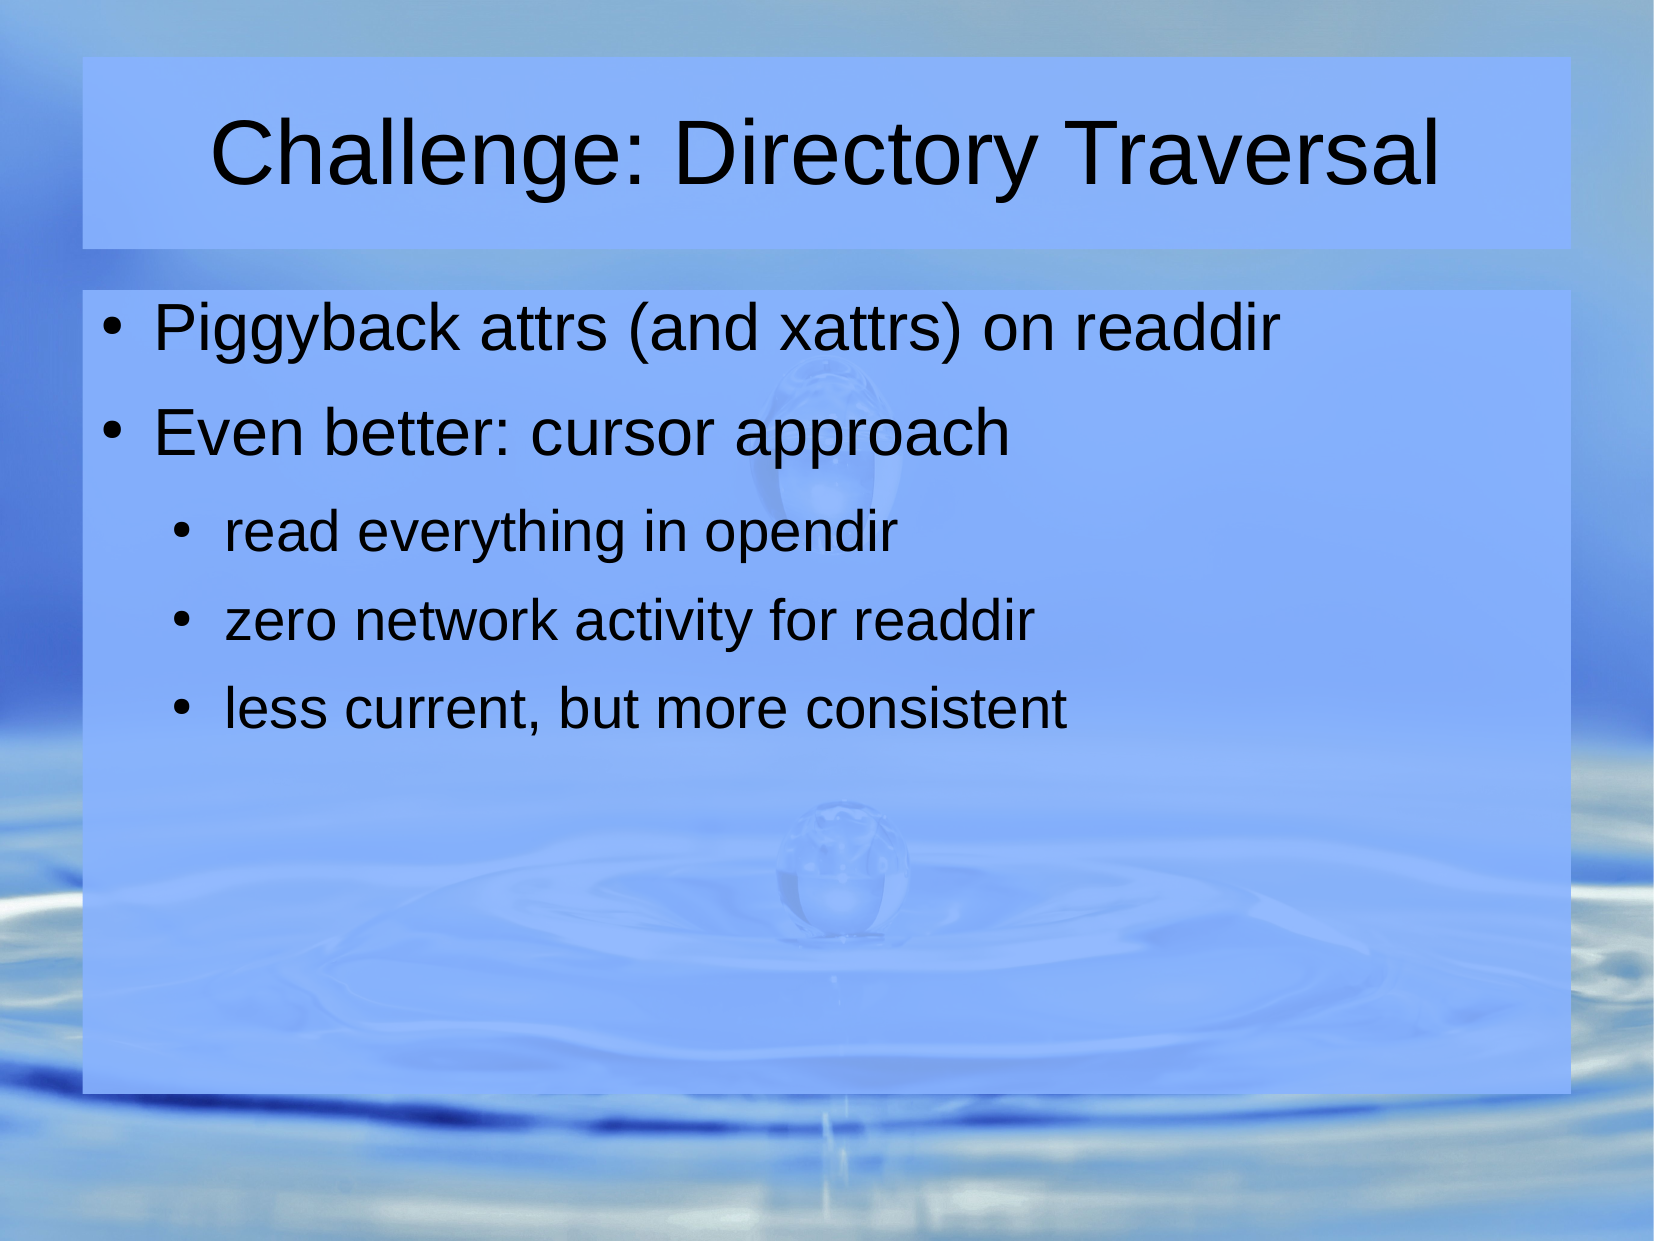

# Challenge: Directory Traversal
Piggyback attrs (and xattrs) on readdir
Even better: cursor approach
read everything in opendir
zero network activity for readdir
less current, but more consistent